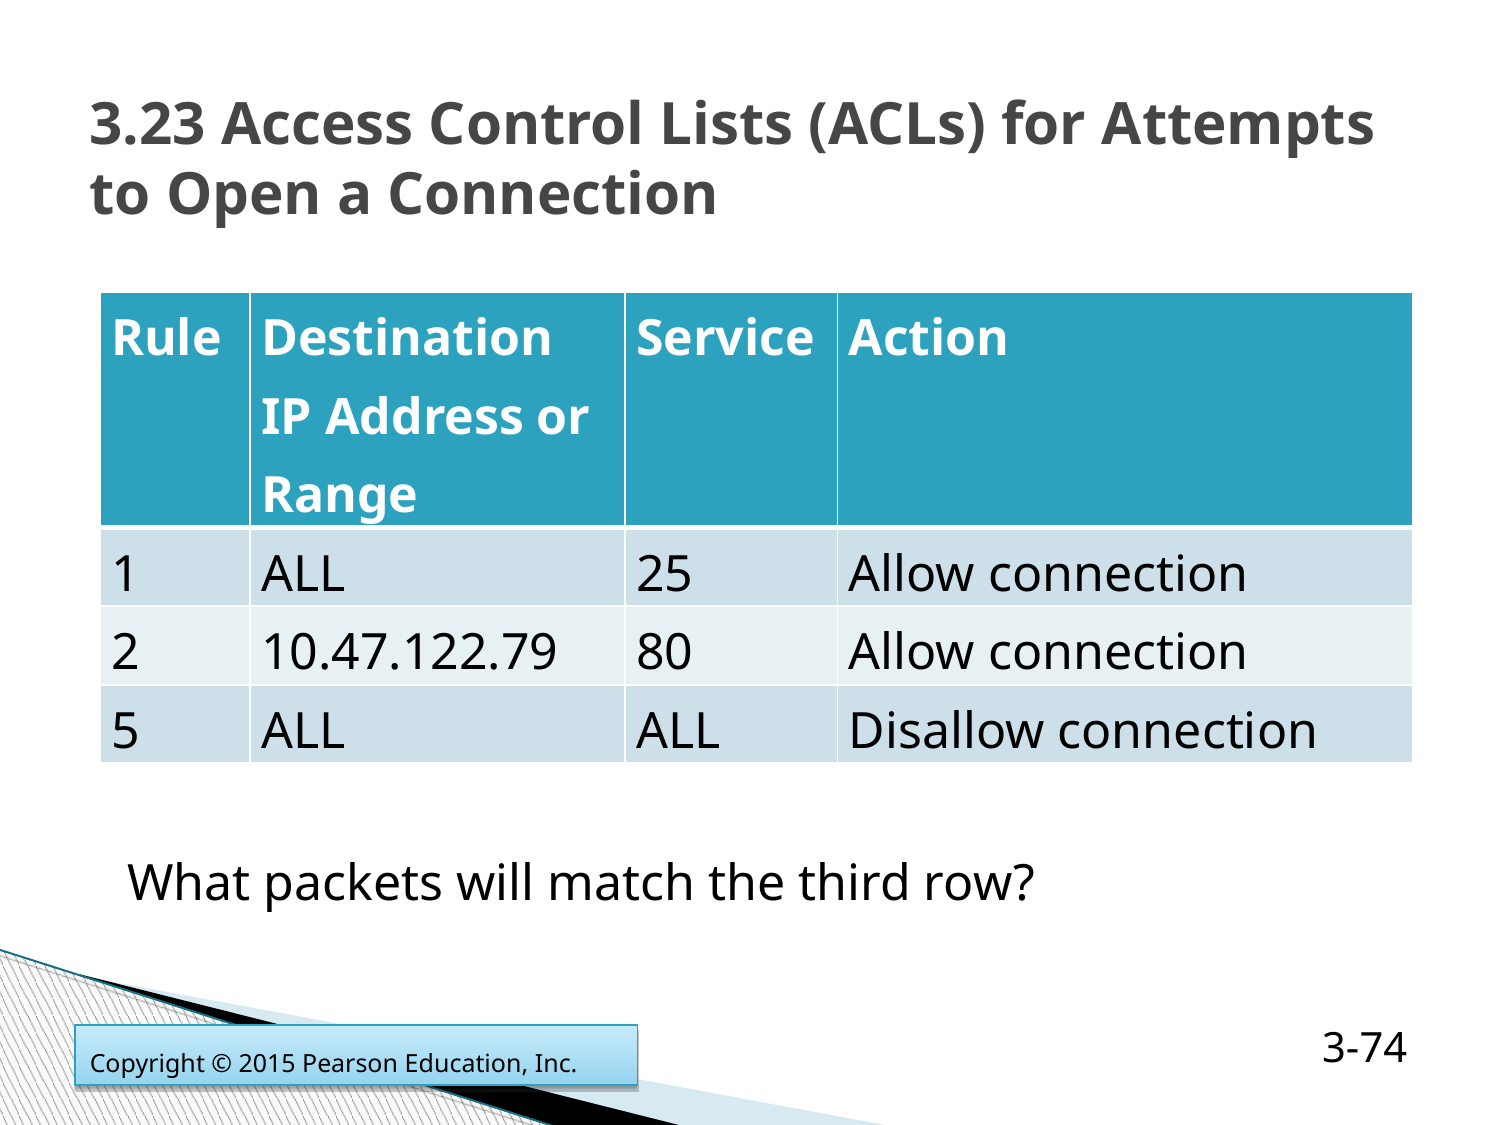

# 3.23 Access Control Lists (ACLs) for Attempts to Open a Connection
| Rule | Destination IP Address or Range | Service | Action |
| --- | --- | --- | --- |
| 1 | ALL | 25 | Allow connection |
| 2 | 10.47.122.79 | 80 | Allow connection |
| 5 | ALL | ALL | Disallow connection |
What packets will match the third row?
Copyright © 2015 Pearson Education, Inc.